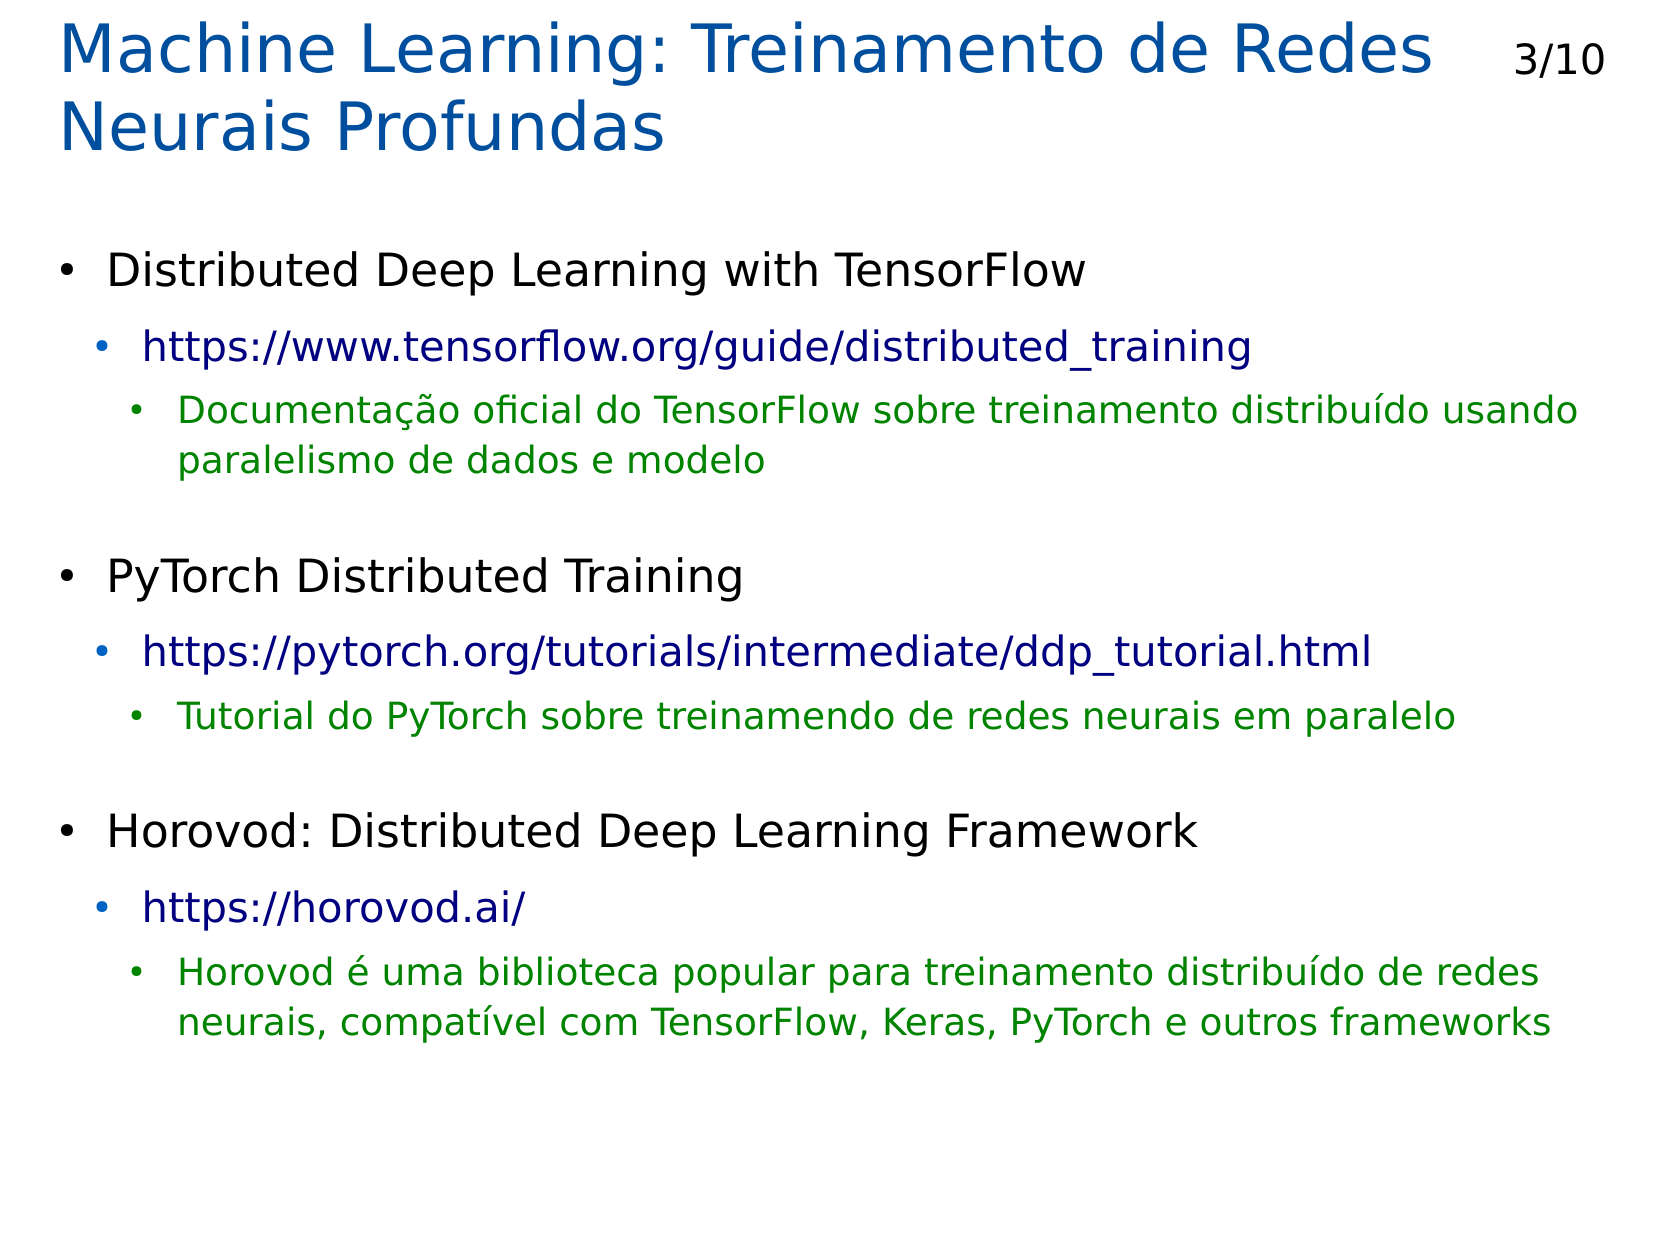

# Machine Learning: Treinamento de Redes Neurais Profundas
3
Distributed Deep Learning with TensorFlow
https://www.tensorflow.org/guide/distributed_training
Documentação oficial do TensorFlow sobre treinamento distribuído usando paralelismo de dados e modelo
PyTorch Distributed Training
https://pytorch.org/tutorials/intermediate/ddp_tutorial.html
Tutorial do PyTorch sobre treinamendo de redes neurais em paralelo
Horovod: Distributed Deep Learning Framework
https://horovod.ai/
Horovod é uma biblioteca popular para treinamento distribuído de redes neurais, compatível com TensorFlow, Keras, PyTorch e outros frameworks